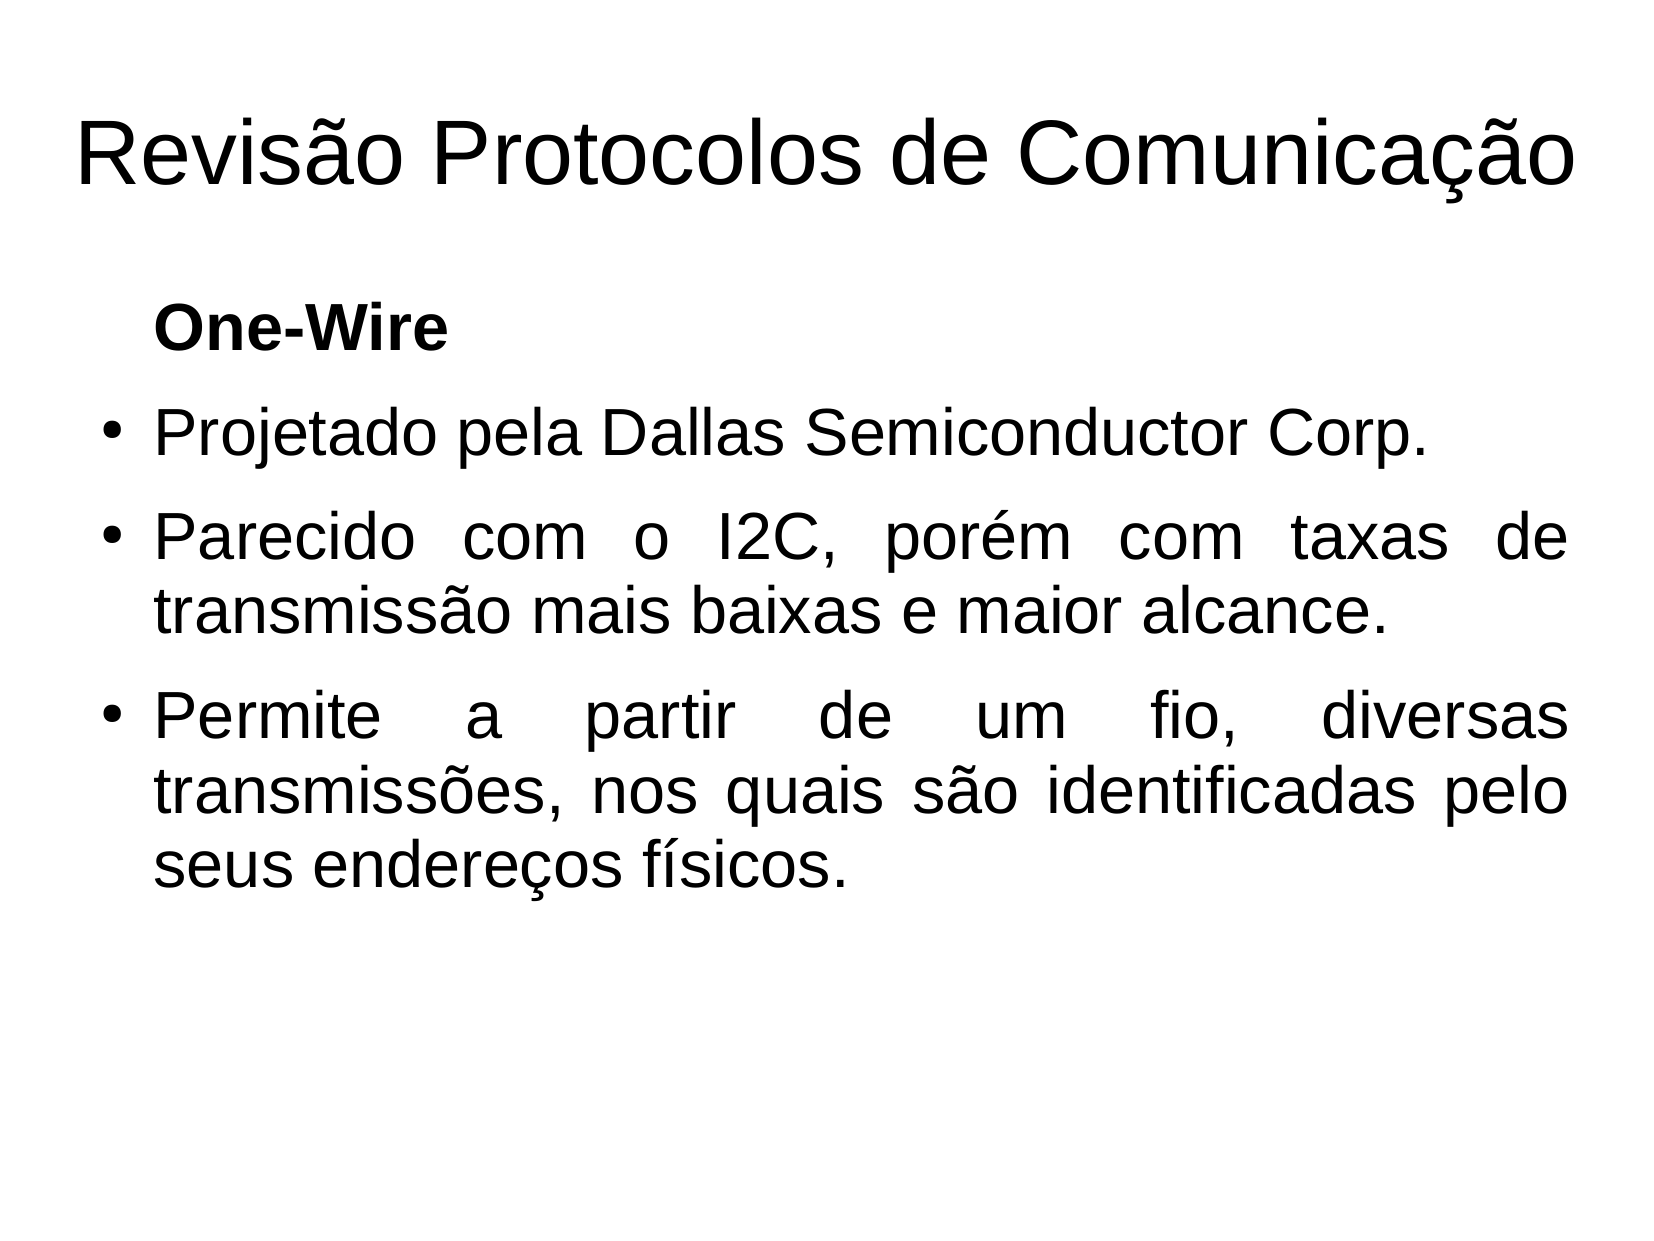

Revisão Protocolos de Comunicação
# One-Wire
Projetado pela Dallas Semiconductor Corp.
Parecido com o I2C, porém com taxas de transmissão mais baixas e maior alcance.
Permite a partir de um fio, diversas transmissões, nos quais são identificadas pelo seus endereços físicos.